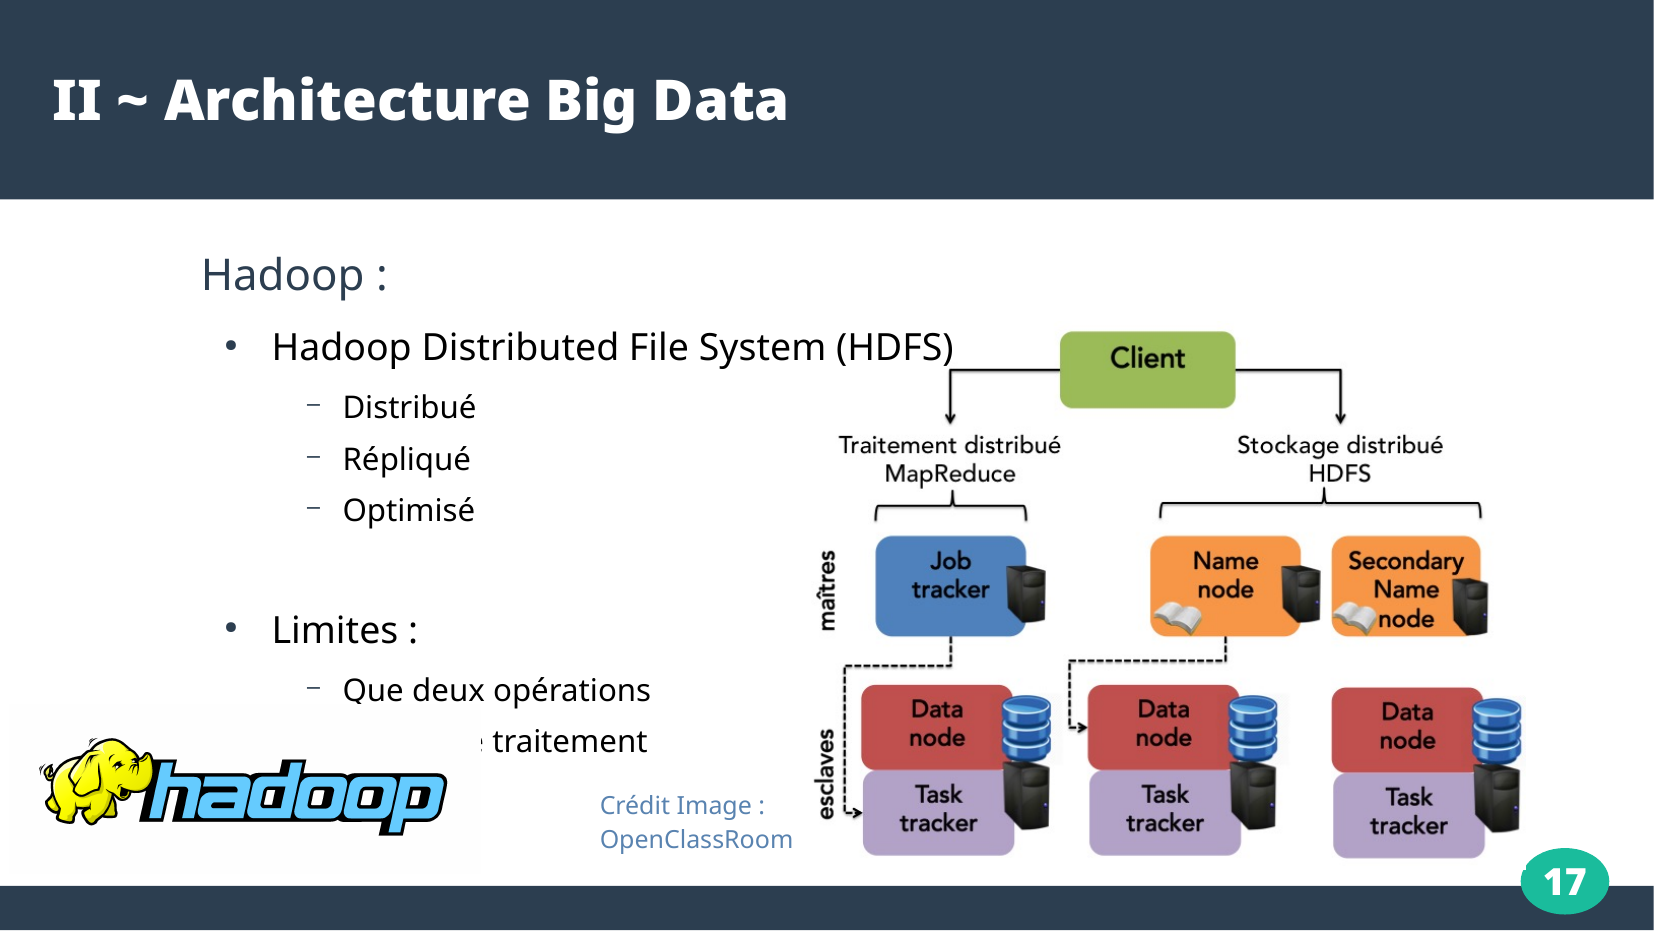

# II ~ Architecture Big Data
Hadoop :
Hadoop Distributed File System (HDFS)
Distribué
Répliqué
Optimisé
Limites :
Que deux opérations
Temps de traitement
Crédit Image : OpenClassRoom
17